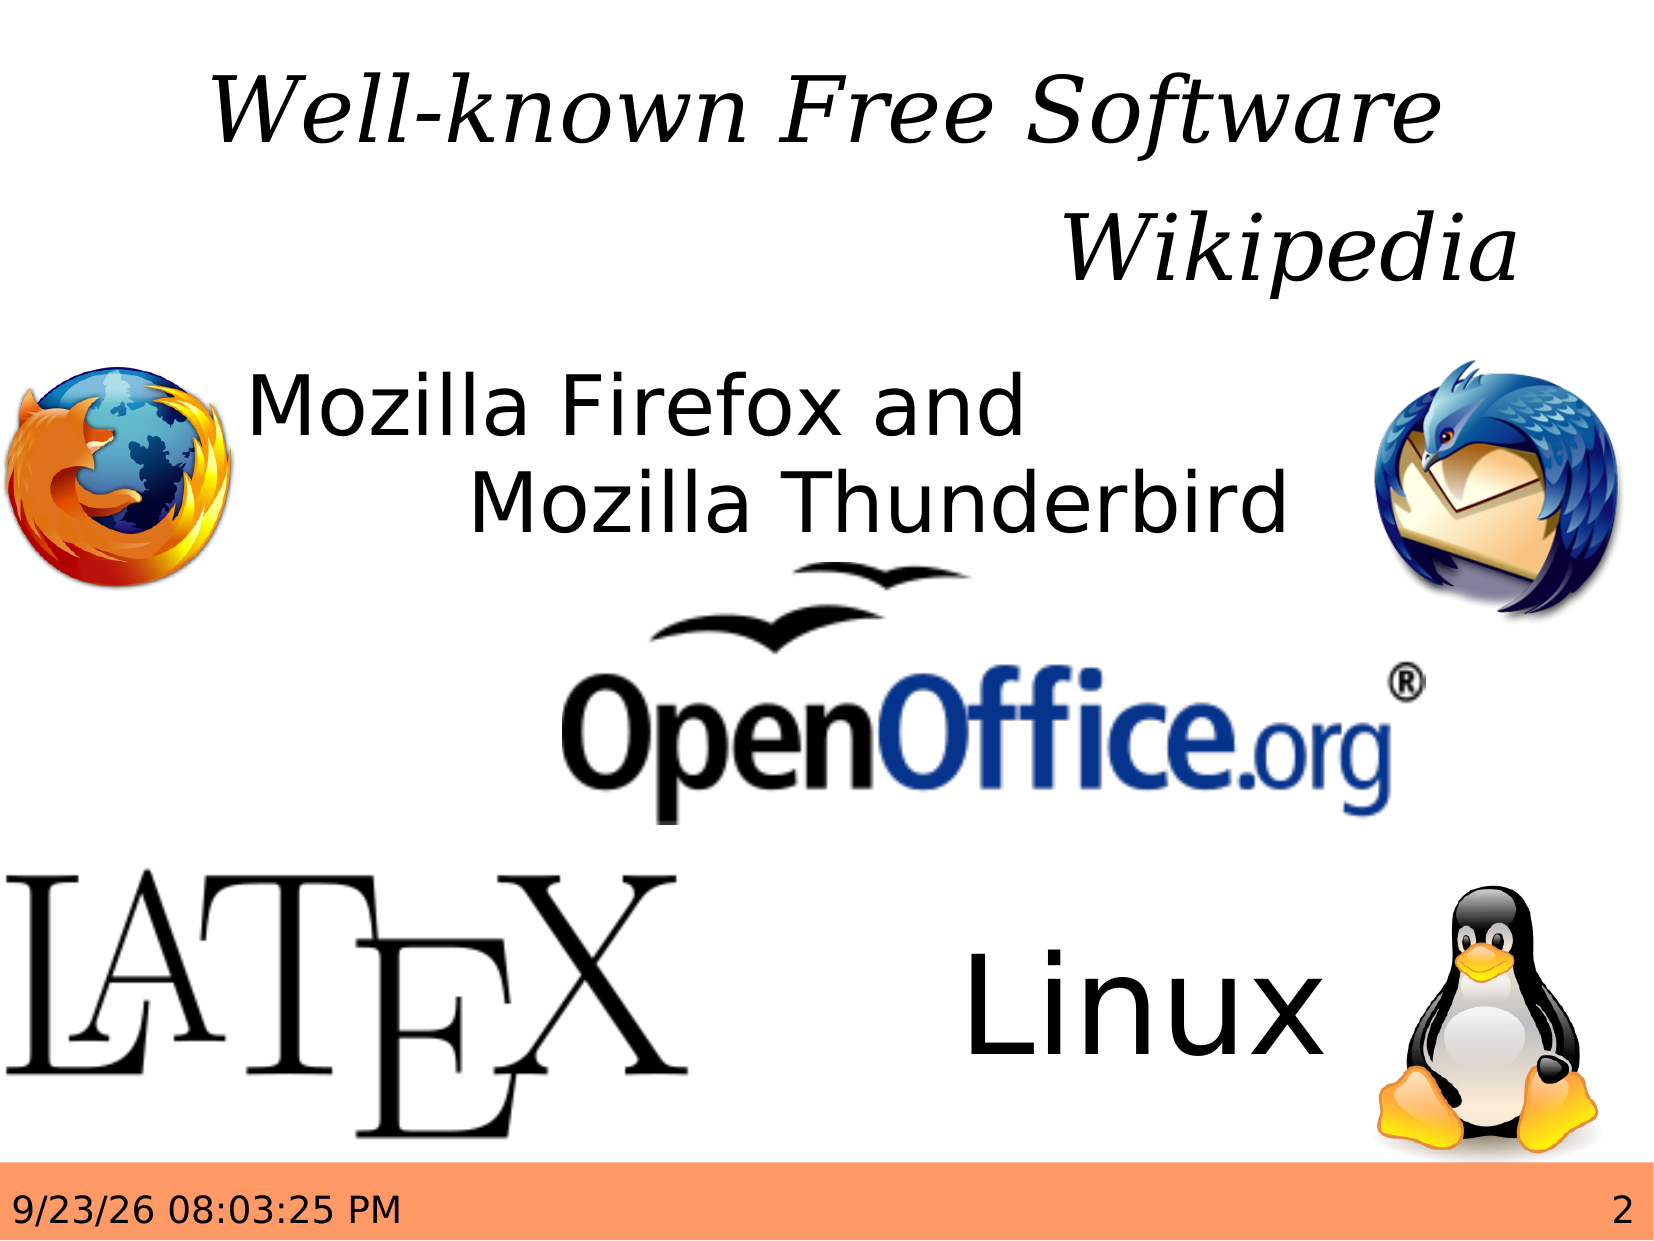

# Well-known Free Software
Wikipedia
Mozilla Firefox and
Mozilla Thunderbird
Linux